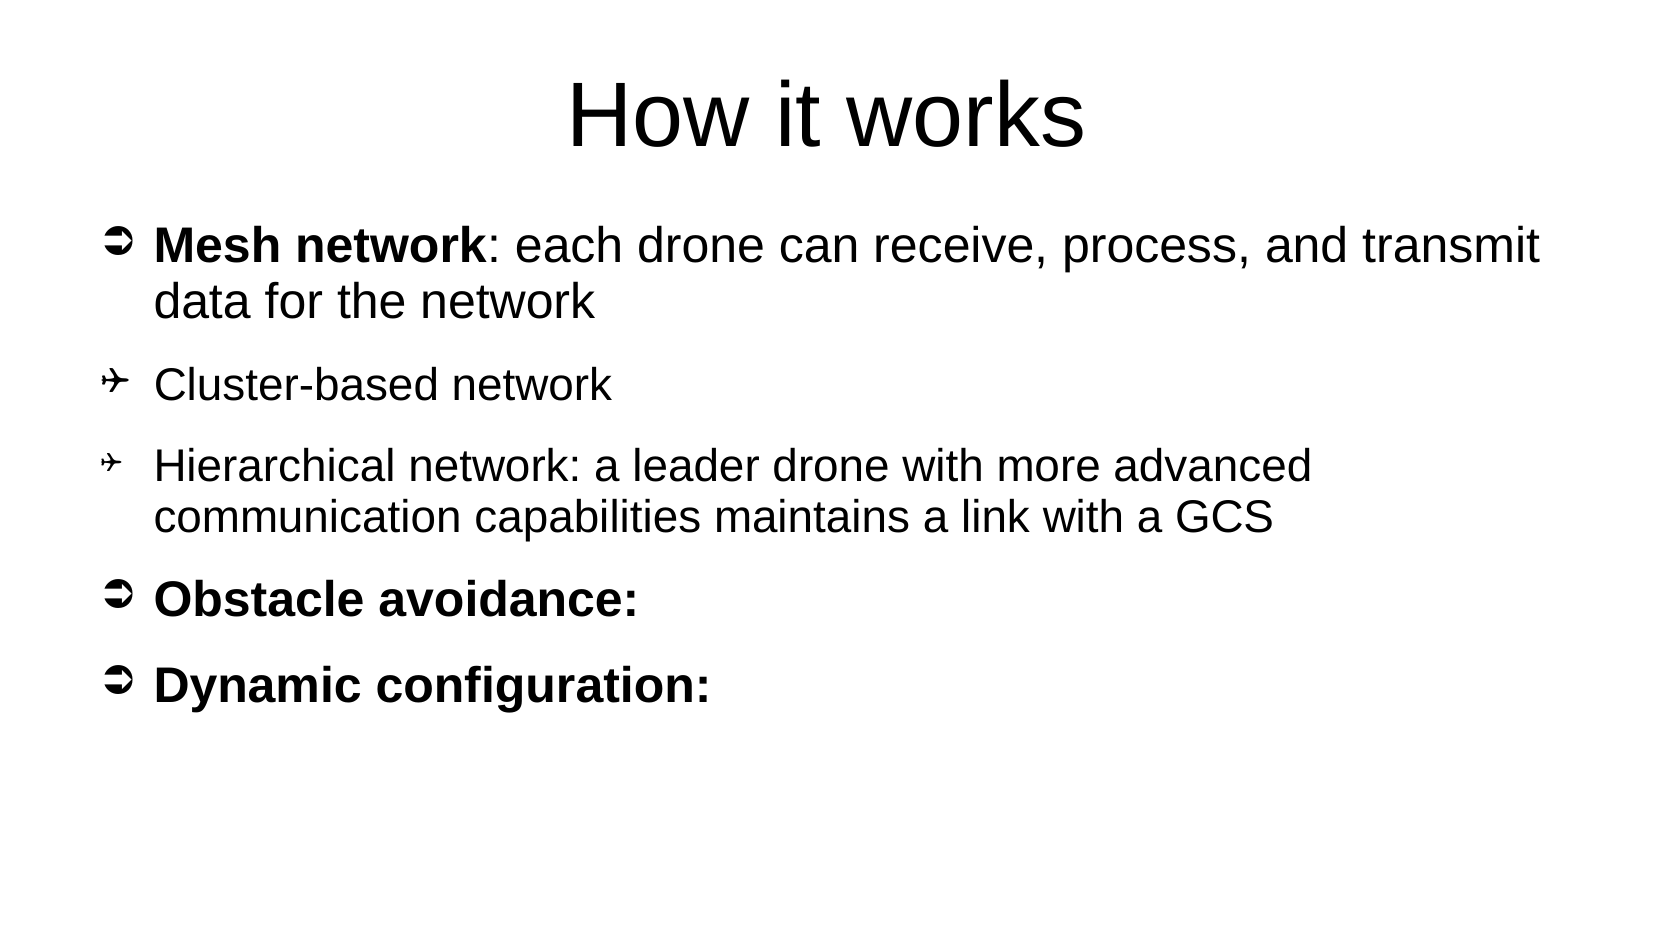

# How it works
Mesh network: each drone can receive, process, and transmit data for the network
Cluster-based network
Hierarchical network: a leader drone with more advanced communication capabilities maintains a link with a GCS
Obstacle avoidance:
Dynamic configuration: